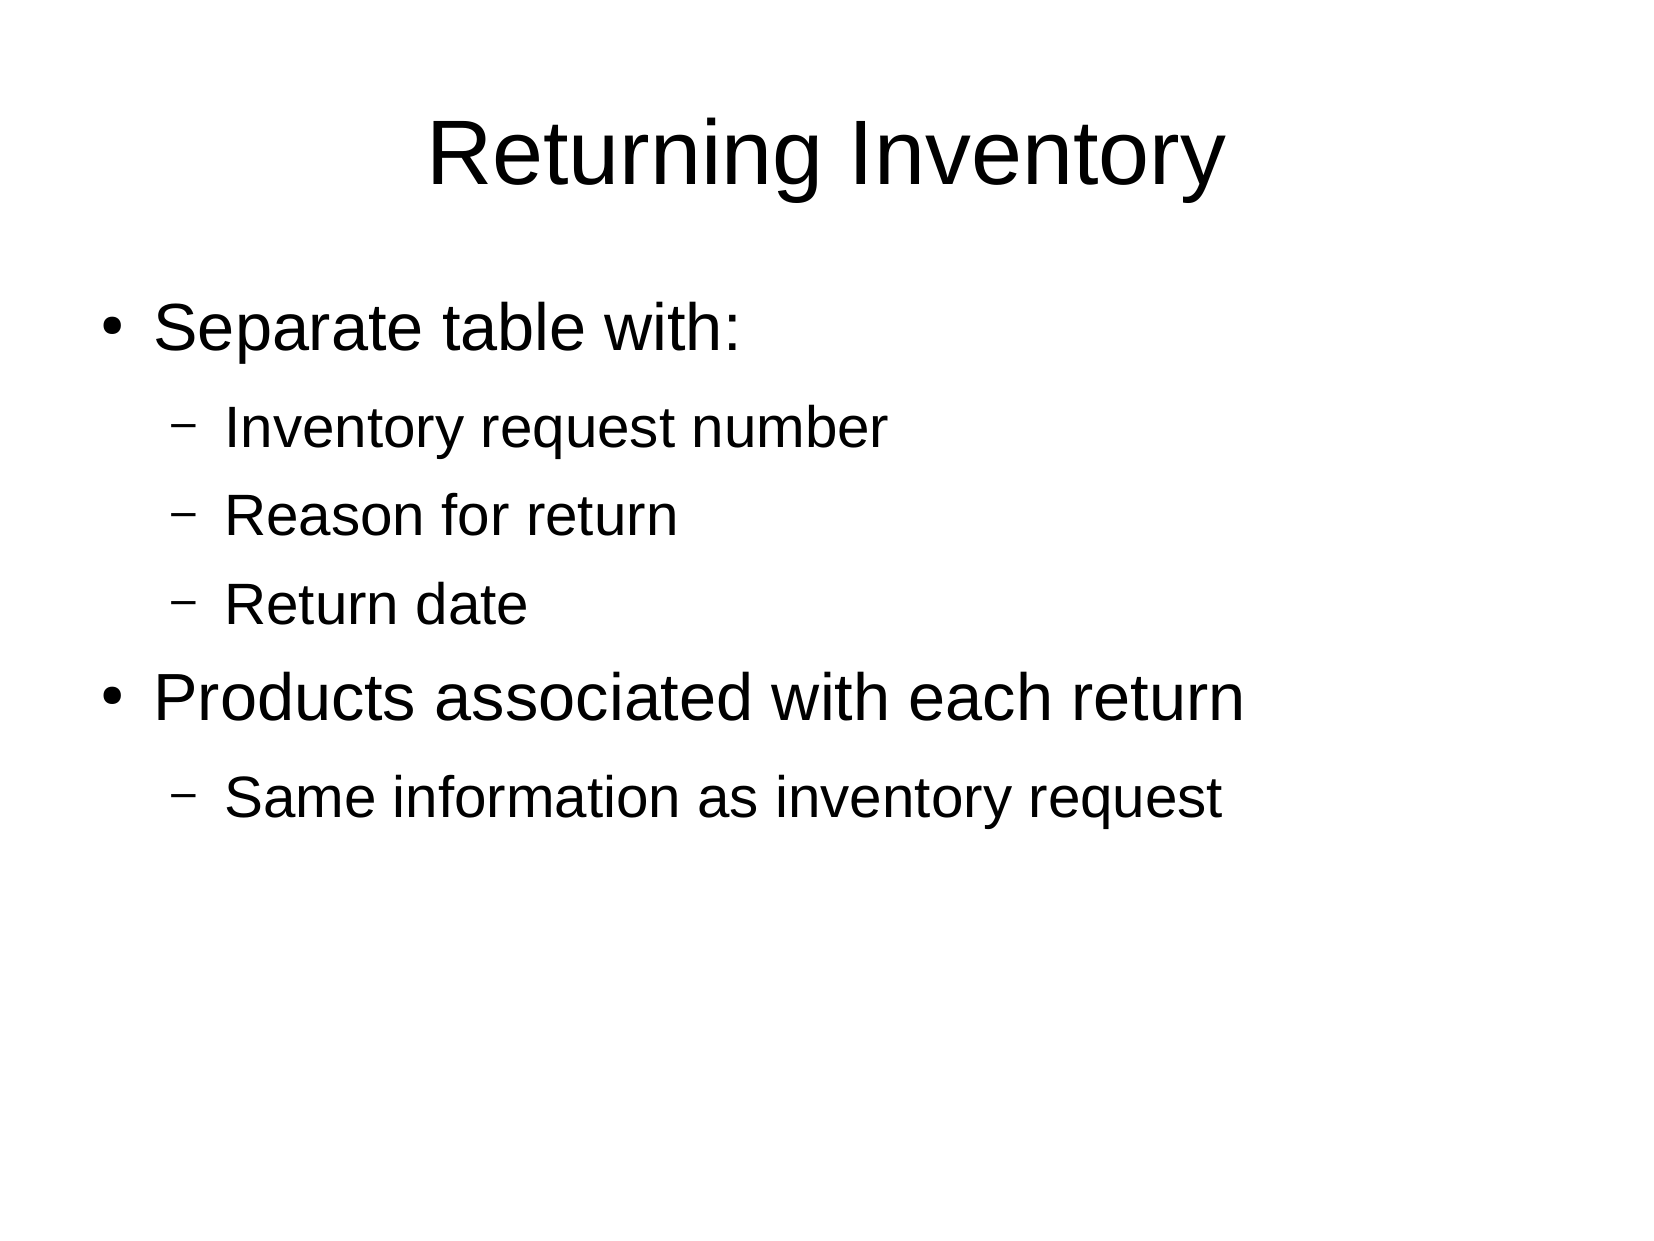

# Returning Inventory
Separate table with:
Inventory request number
Reason for return
Return date
Products associated with each return
Same information as inventory request